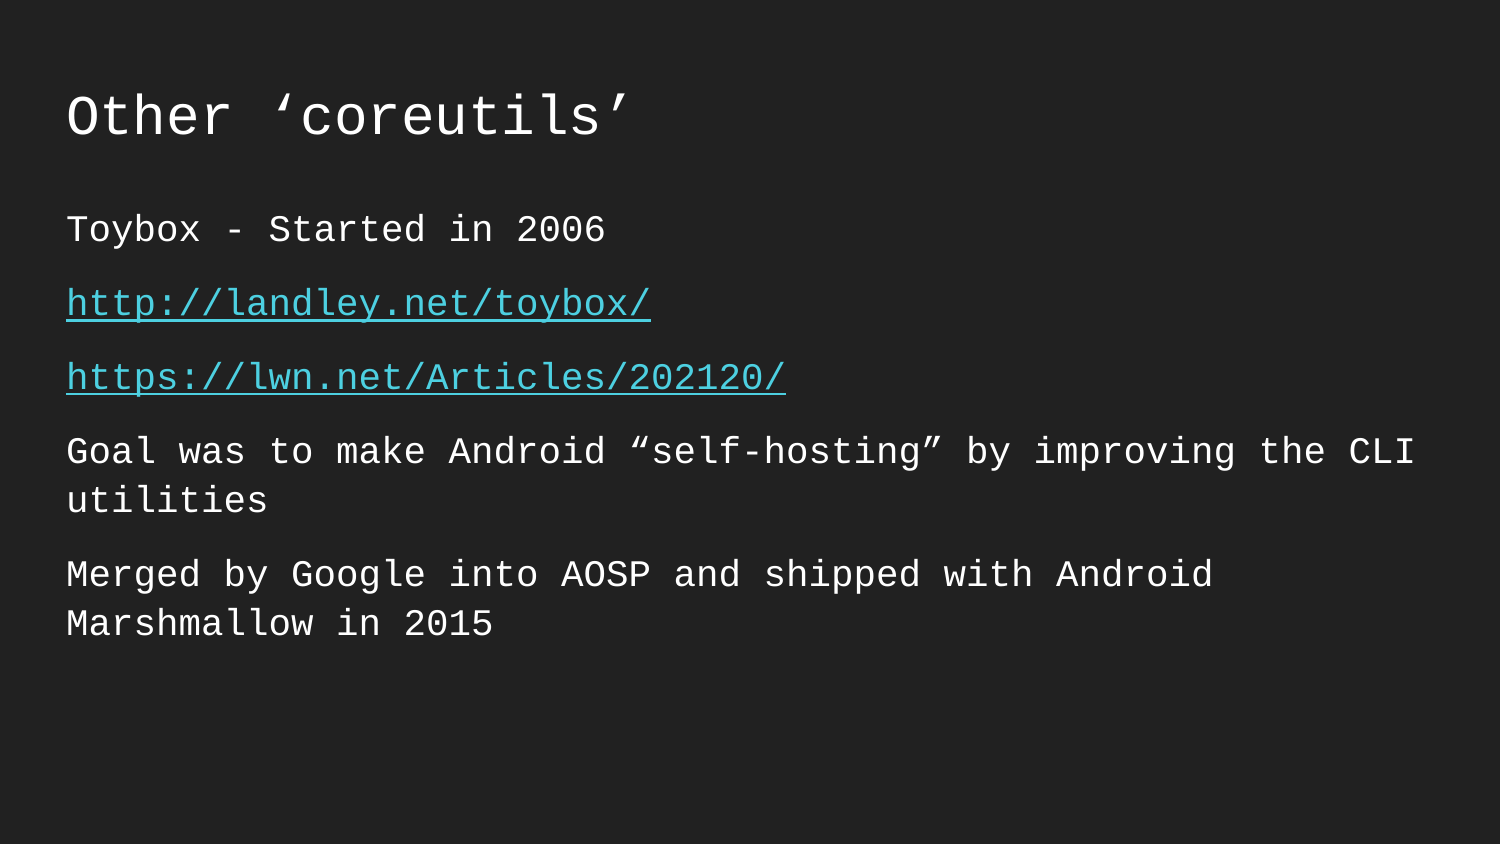

# Other ‘coreutils’
Toybox - Started in 2006
http://landley.net/toybox/
https://lwn.net/Articles/202120/
Goal was to make Android “self-hosting” by improving the CLI utilities
Merged by Google into AOSP and shipped with Android Marshmallow in 2015